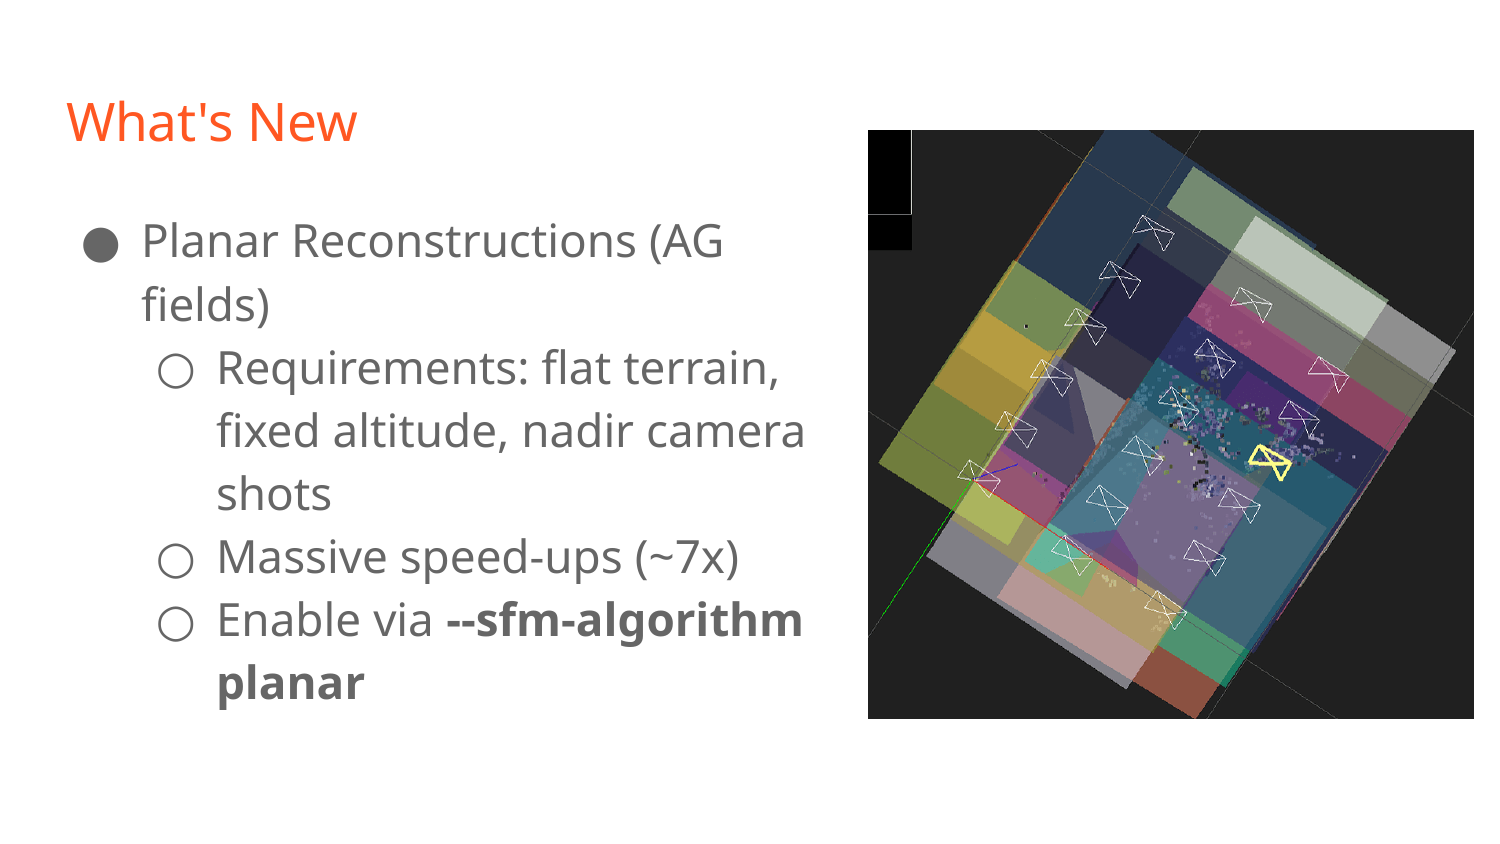

# What's New
Planar Reconstructions (AG fields)
Requirements: flat terrain, fixed altitude, nadir camera shots
Massive speed-ups (~7x)
Enable via --sfm-algorithm planar